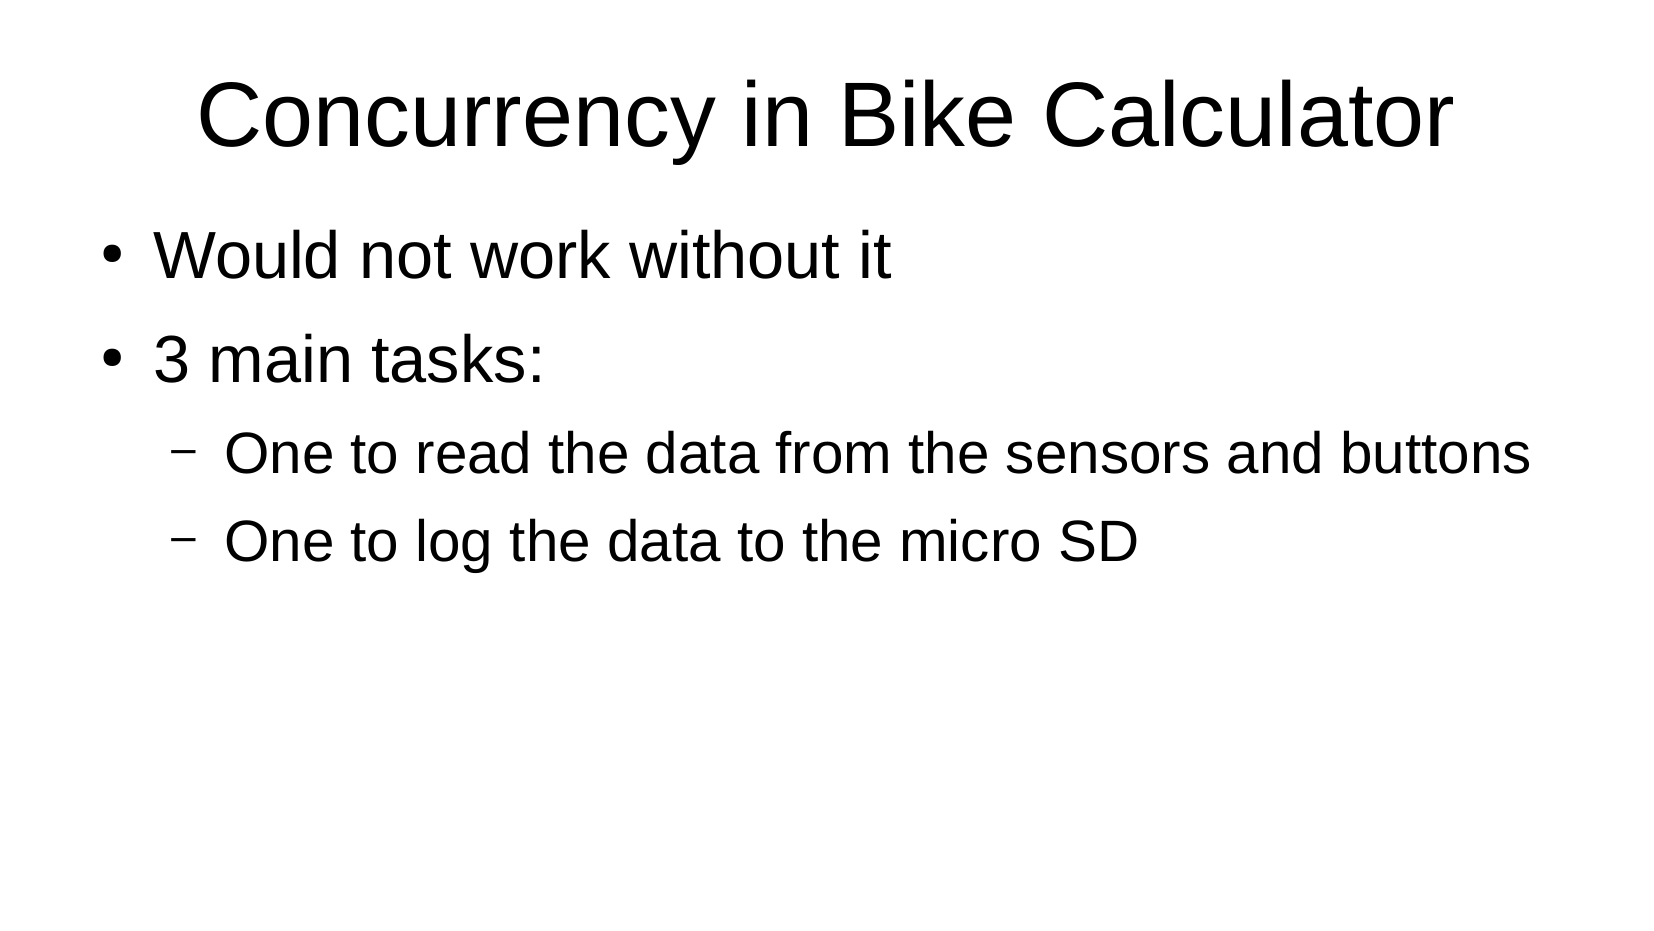

# Concurrency in Bike Calculator
Would not work without it
3 main tasks:
One to read the data from the sensors and buttons
One to log the data to the micro SD